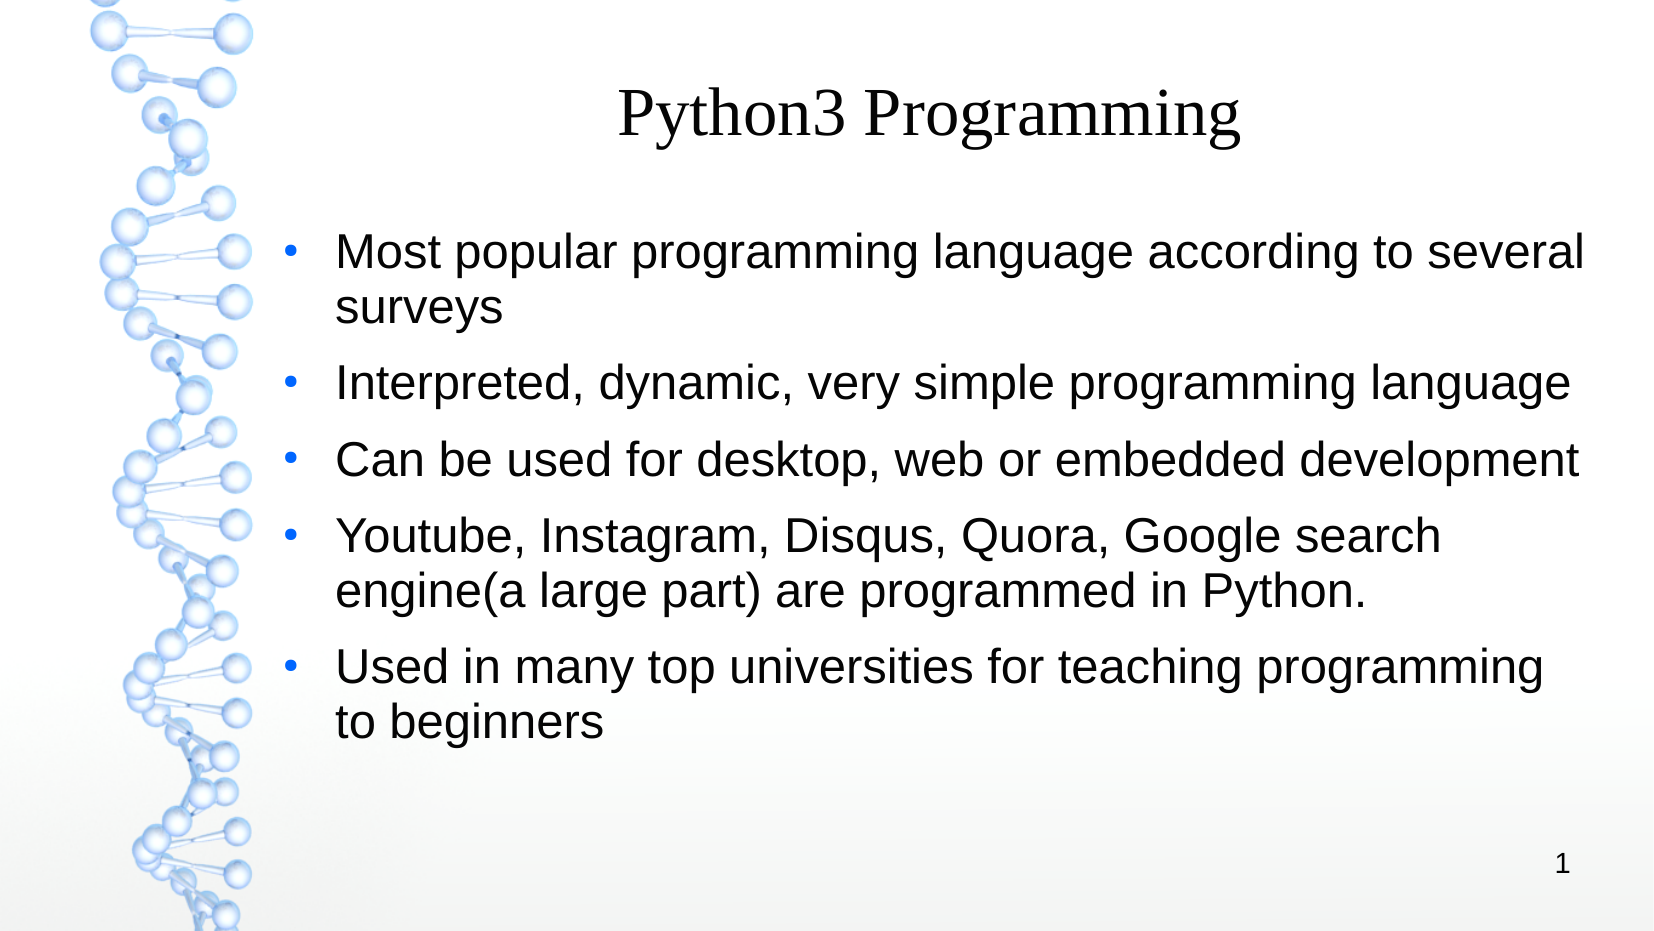

# Python3 Programming
Most popular programming language according to several surveys
Interpreted, dynamic, very simple programming language
Can be used for desktop, web or embedded development
Youtube, Instagram, Disqus, Quora, Google search engine(a large part) are programmed in Python.
Used in many top universities for teaching programming to beginners
1